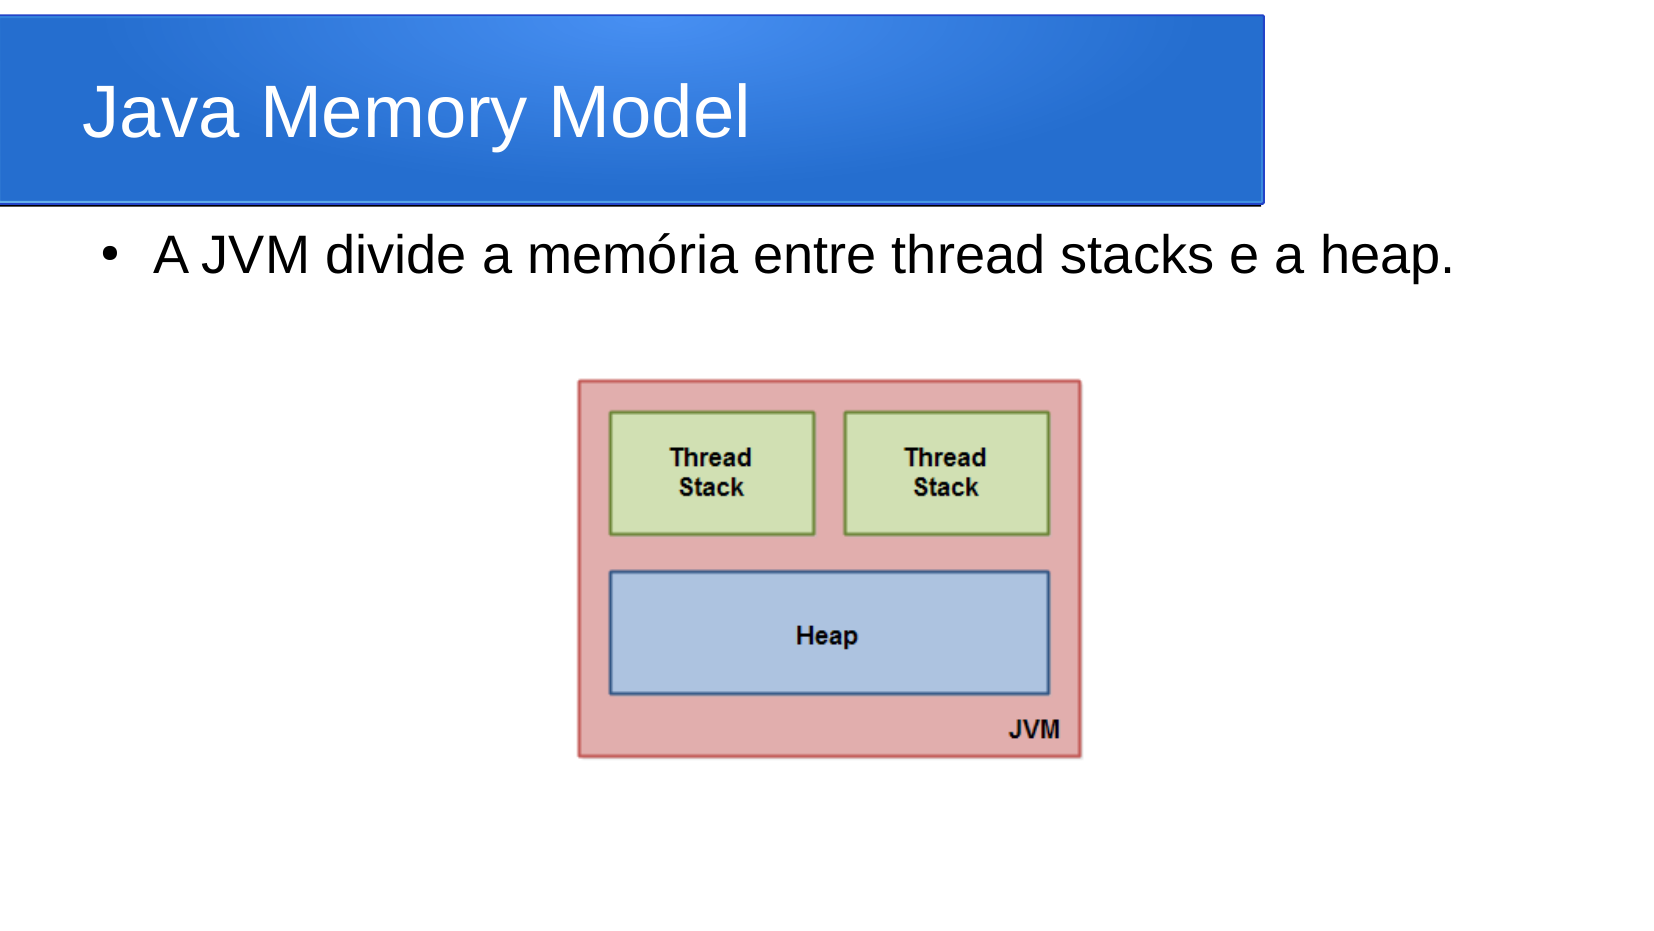

# Java Memory Model
A JVM divide a memória entre thread stacks e a heap.